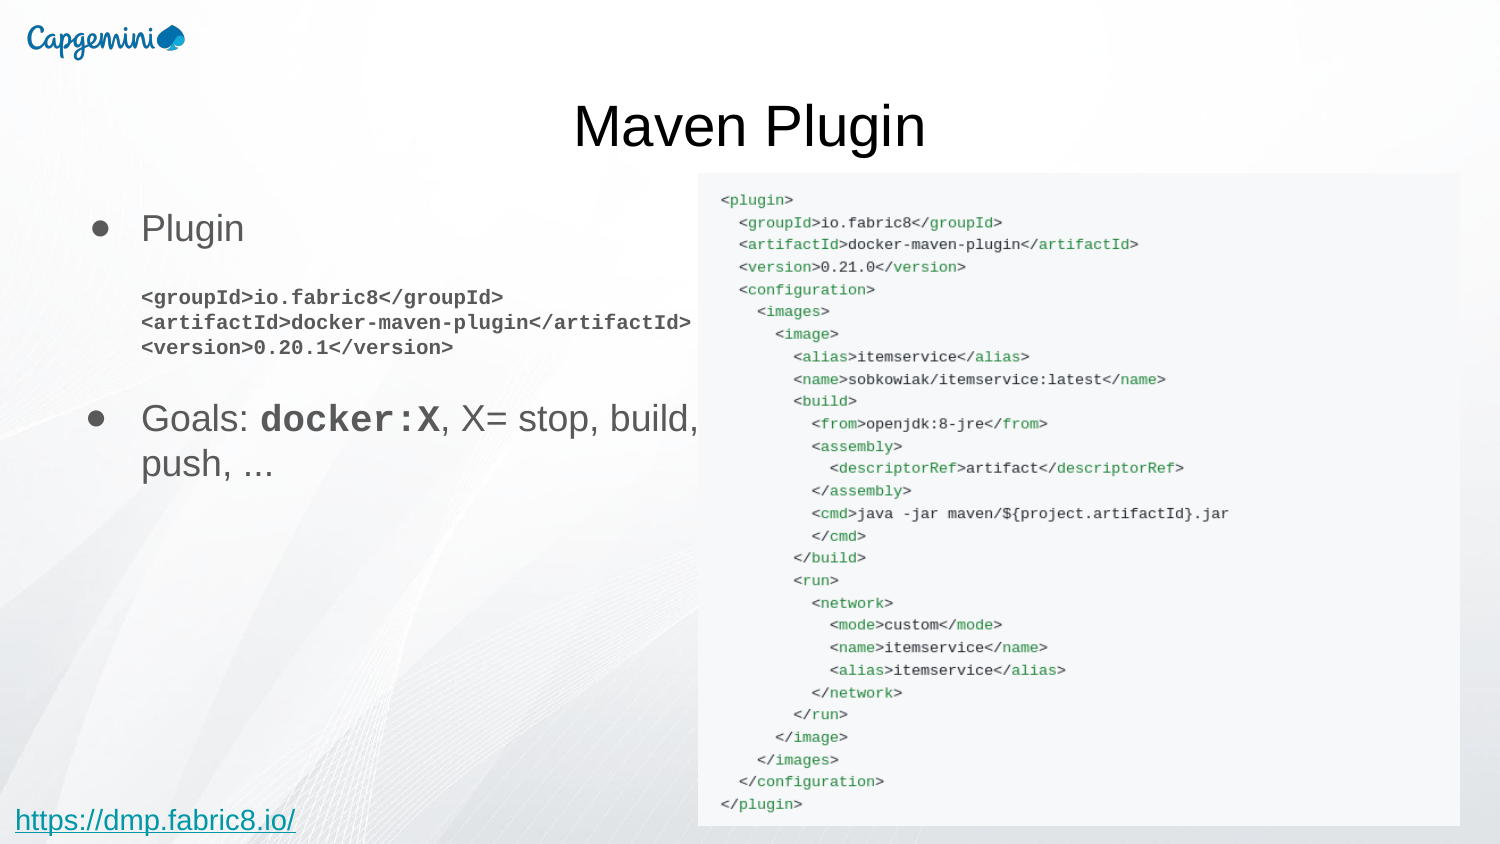

# Maven Plugin
Plugin
<groupId>io.fabric8</groupId>
<artifactId>docker-maven-plugin</artifactId>
<version>0.20.1</version>
Goals: docker:X, X= stop, build, push, ...
https://dmp.fabric8.io/